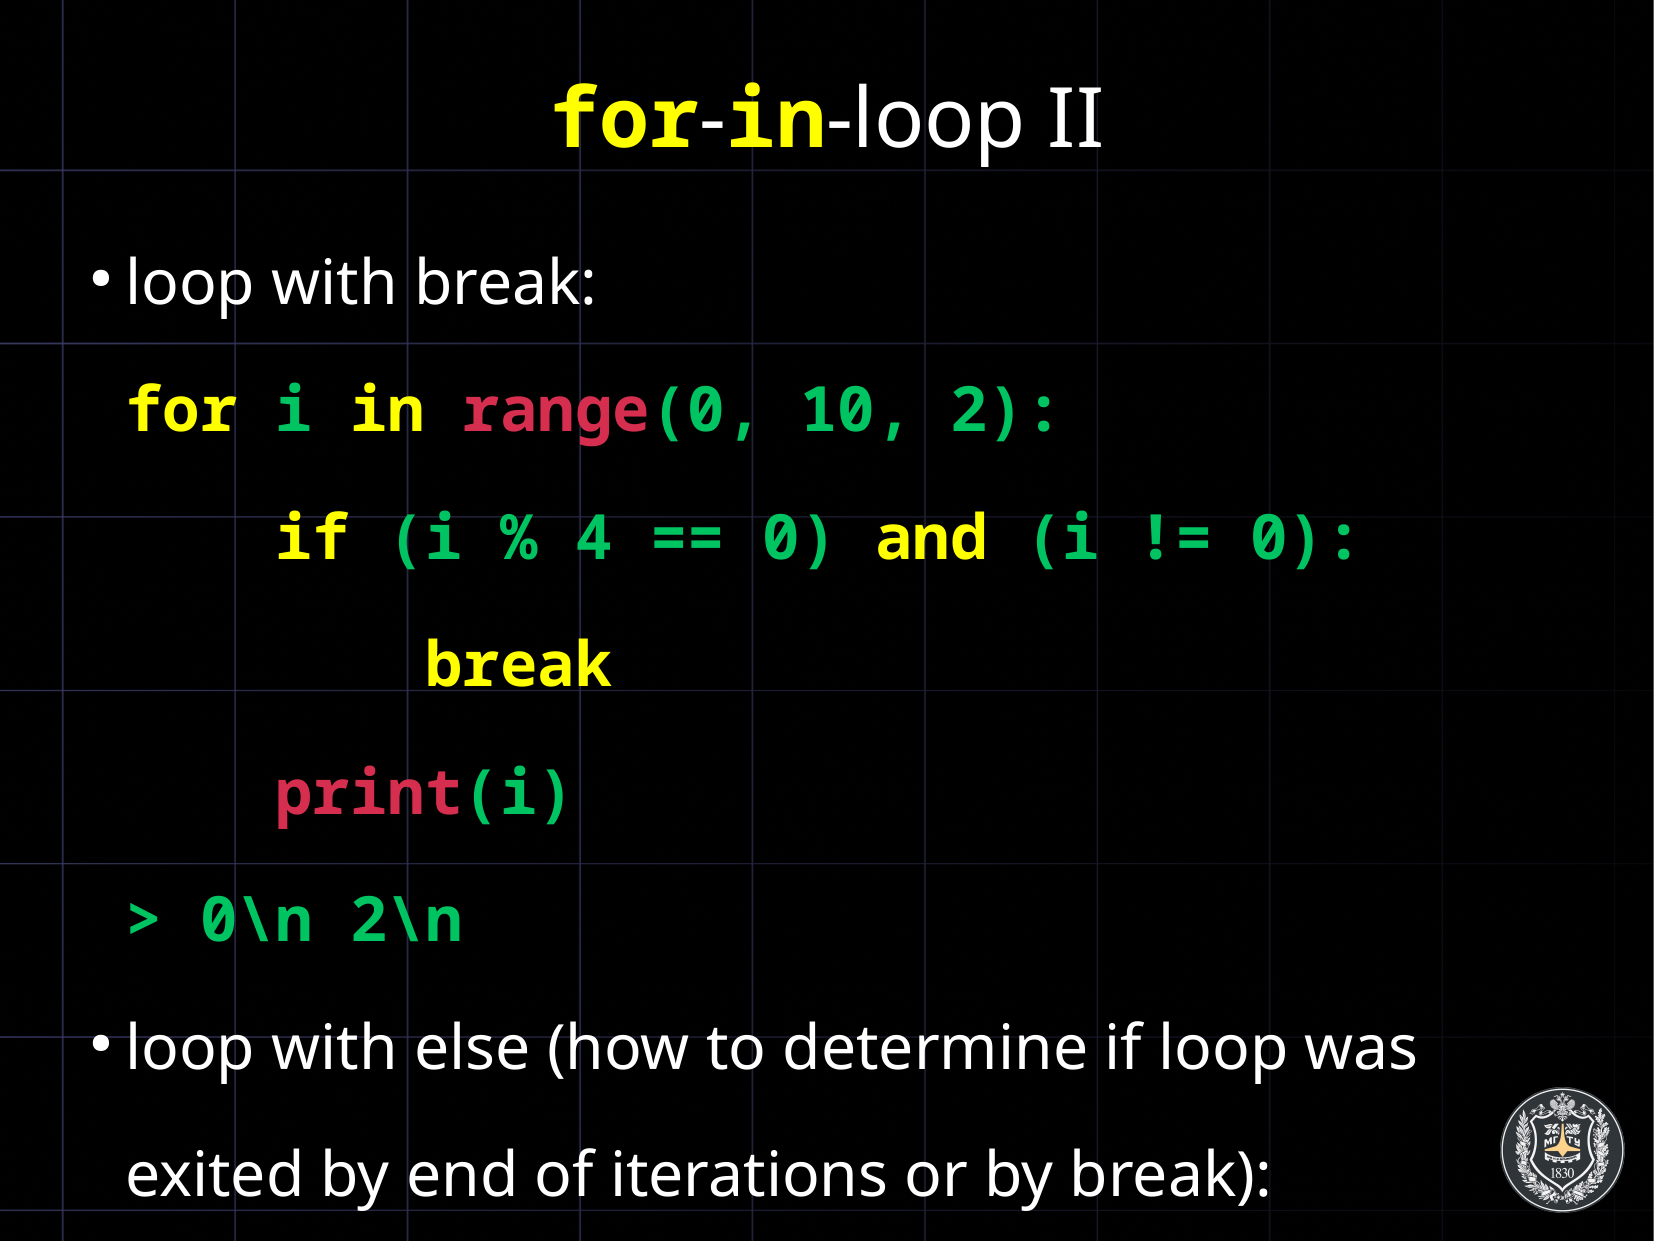

# for-in-loop II
loop with break:
for i in range(0, 10, 2):
 if (i % 4 == 0) and (i != 0):
 break
 print(i)
> 0\n 2\n
loop with else (how to determine if loop was exited by end of iterations or by break):